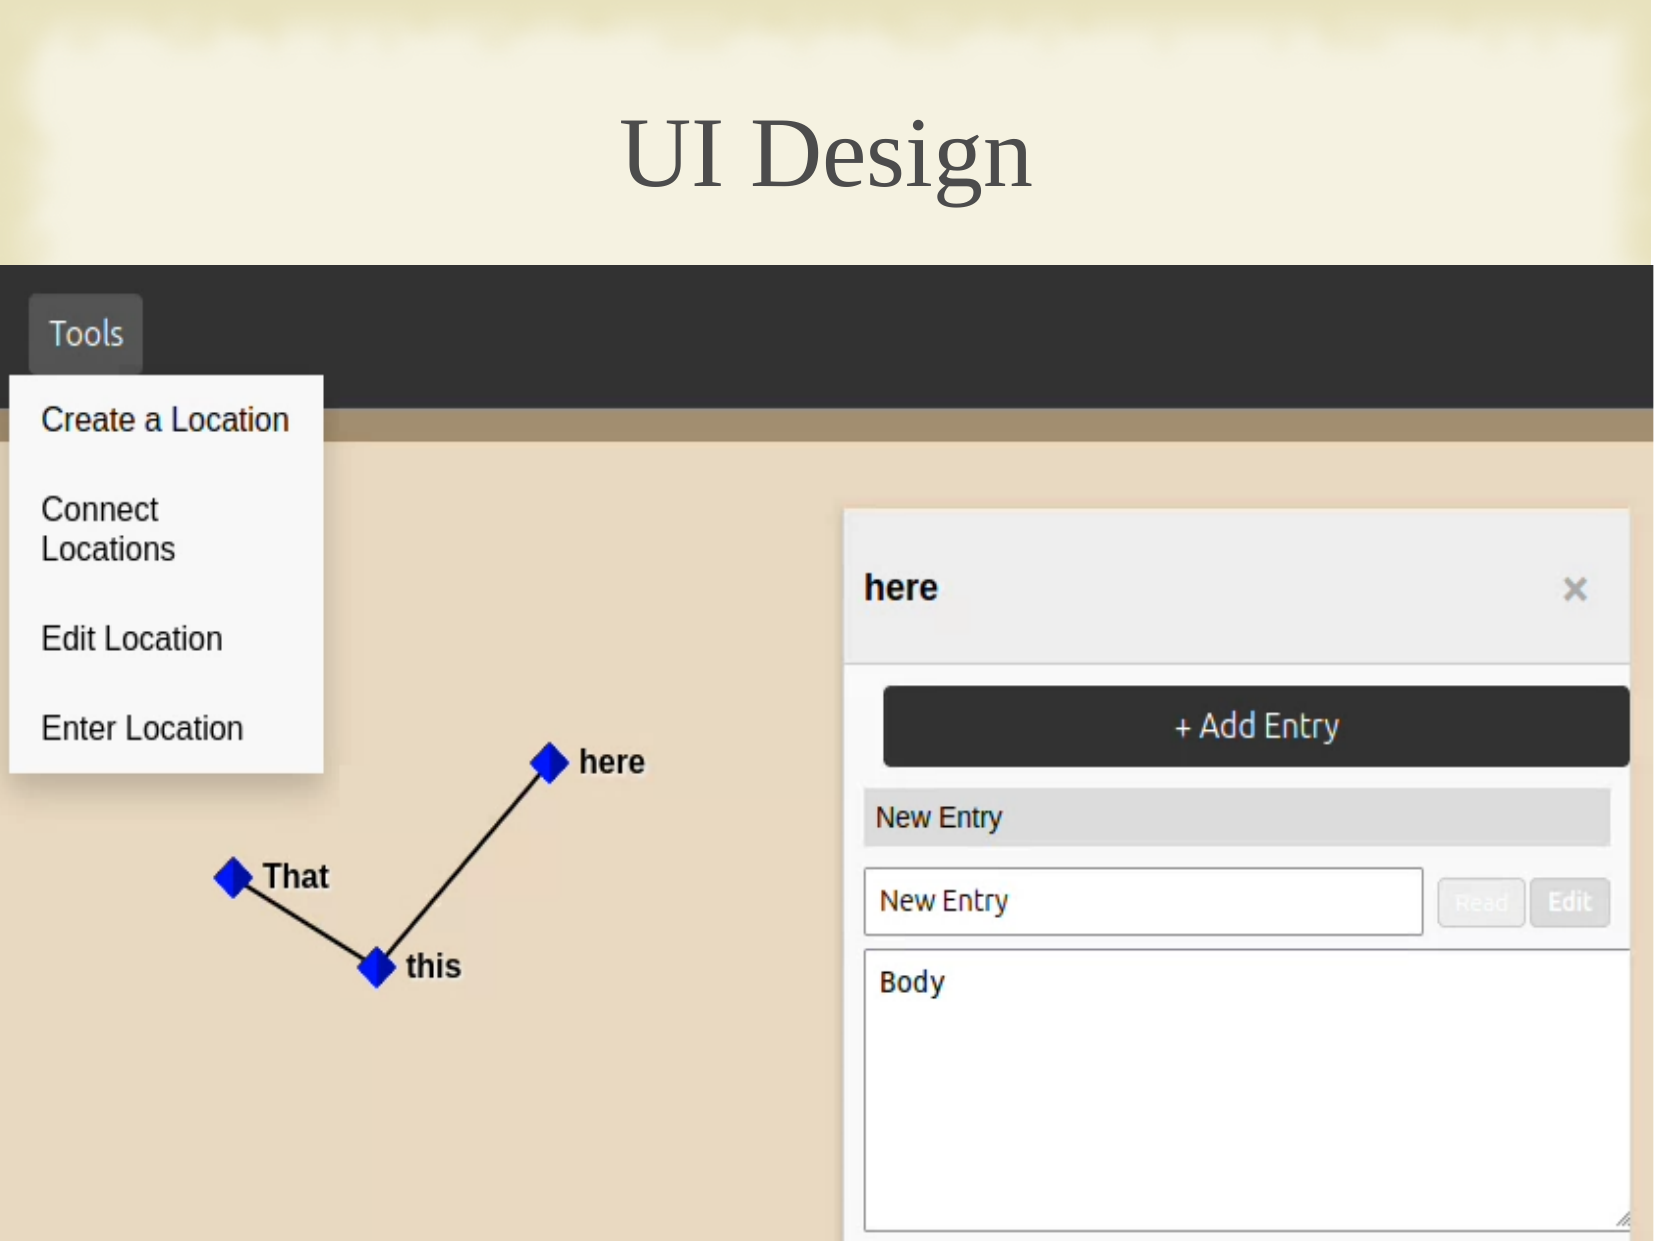

# UI Design
Insert according to slide outline here